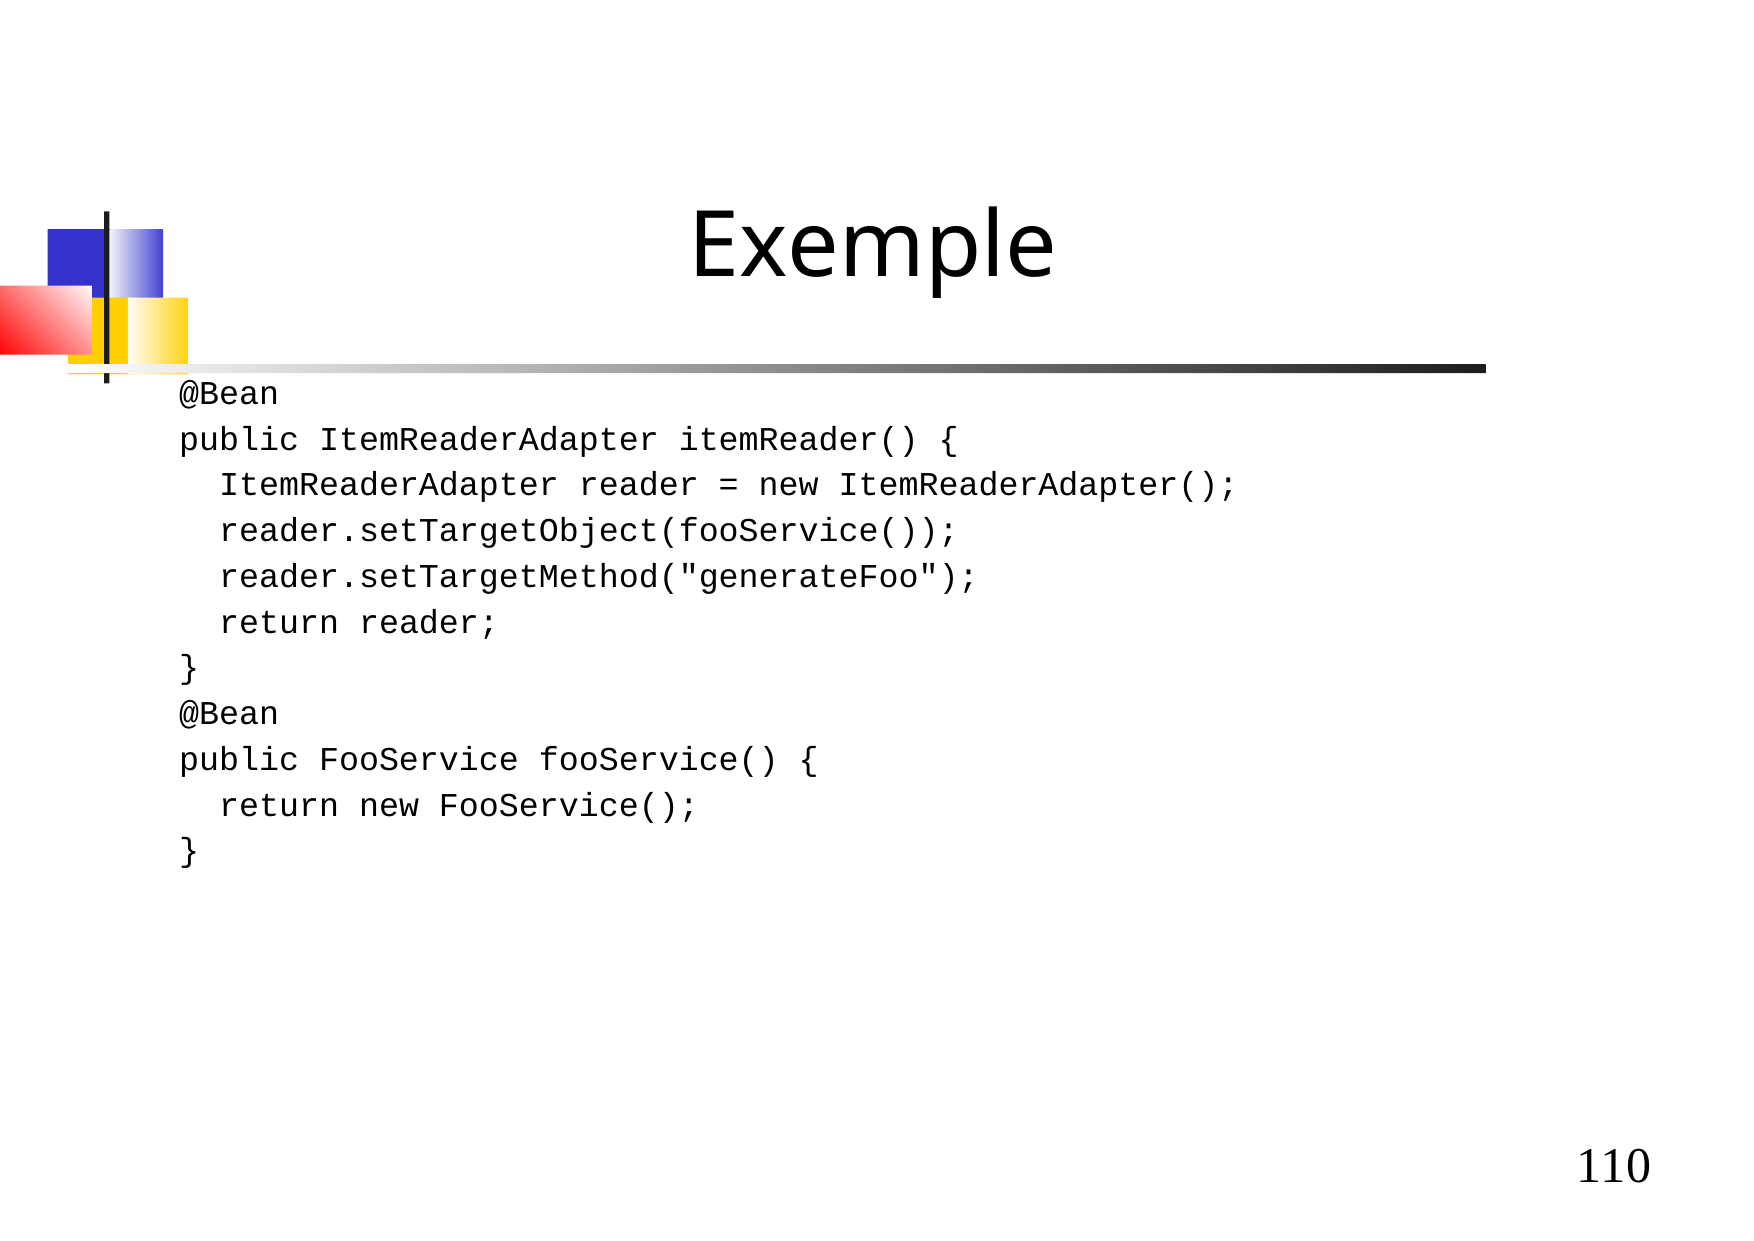

# Exemple
@Bean
public ItemReaderAdapter itemReader() {
 ItemReaderAdapter reader = new ItemReaderAdapter();
 reader.setTargetObject(fooService());
 reader.setTargetMethod("generateFoo");
 return reader;
}
@Bean
public FooService fooService() {
 return new FooService();
}